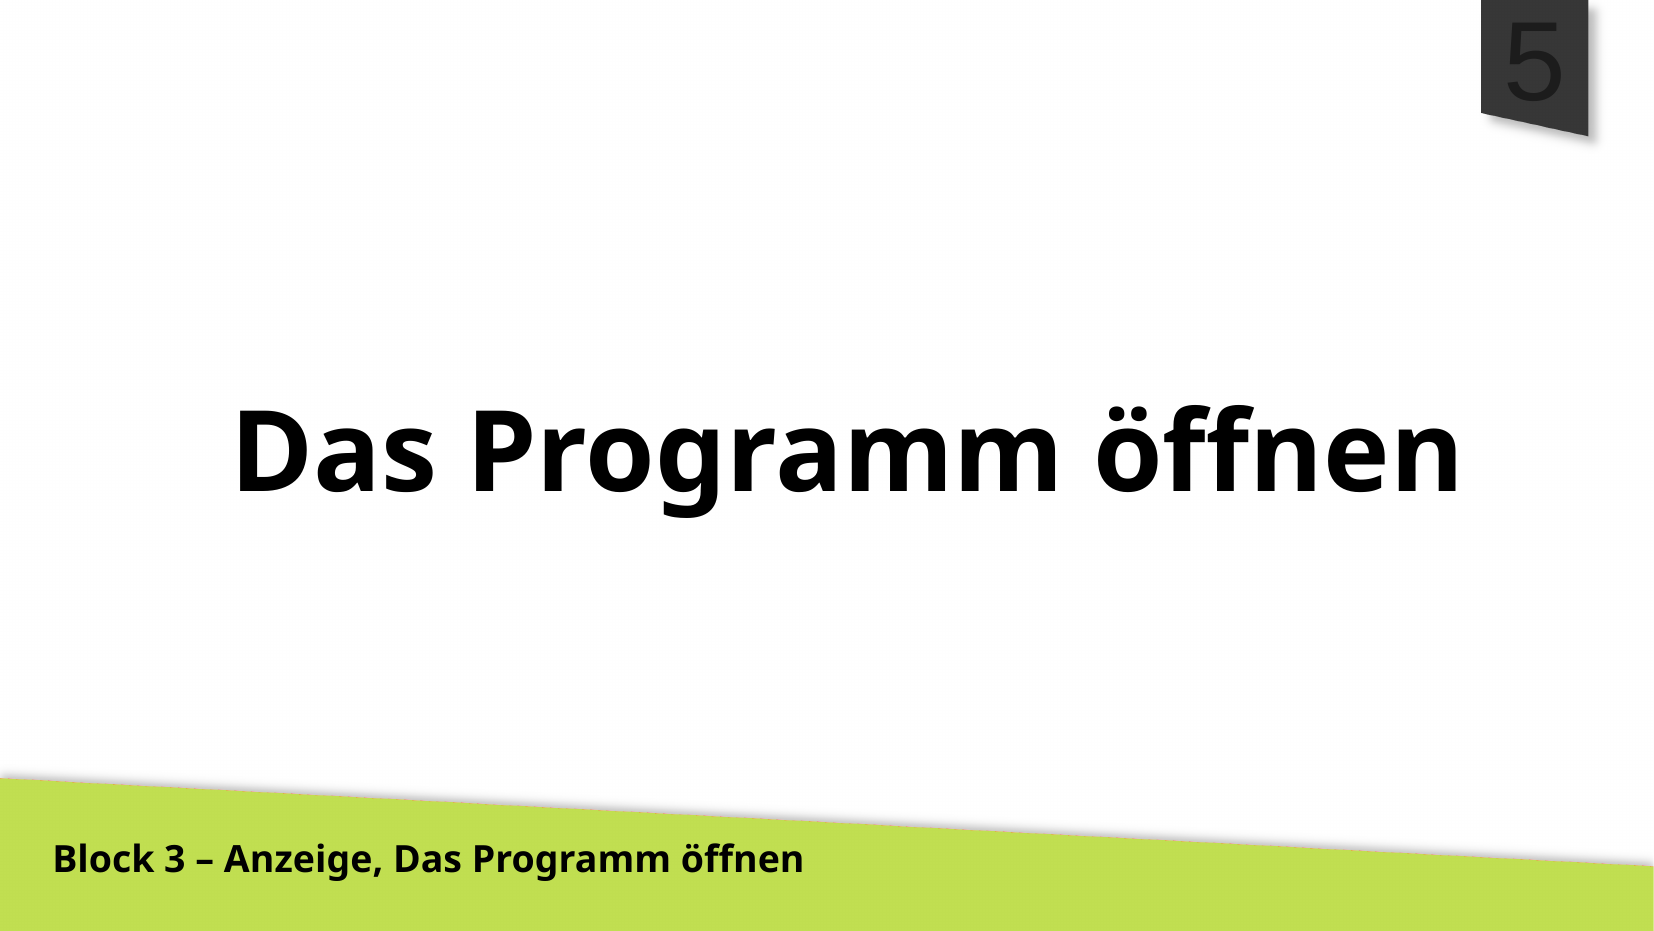

# Das Programm öffnen
Block 3 – Anzeige, Das Programm öffnen